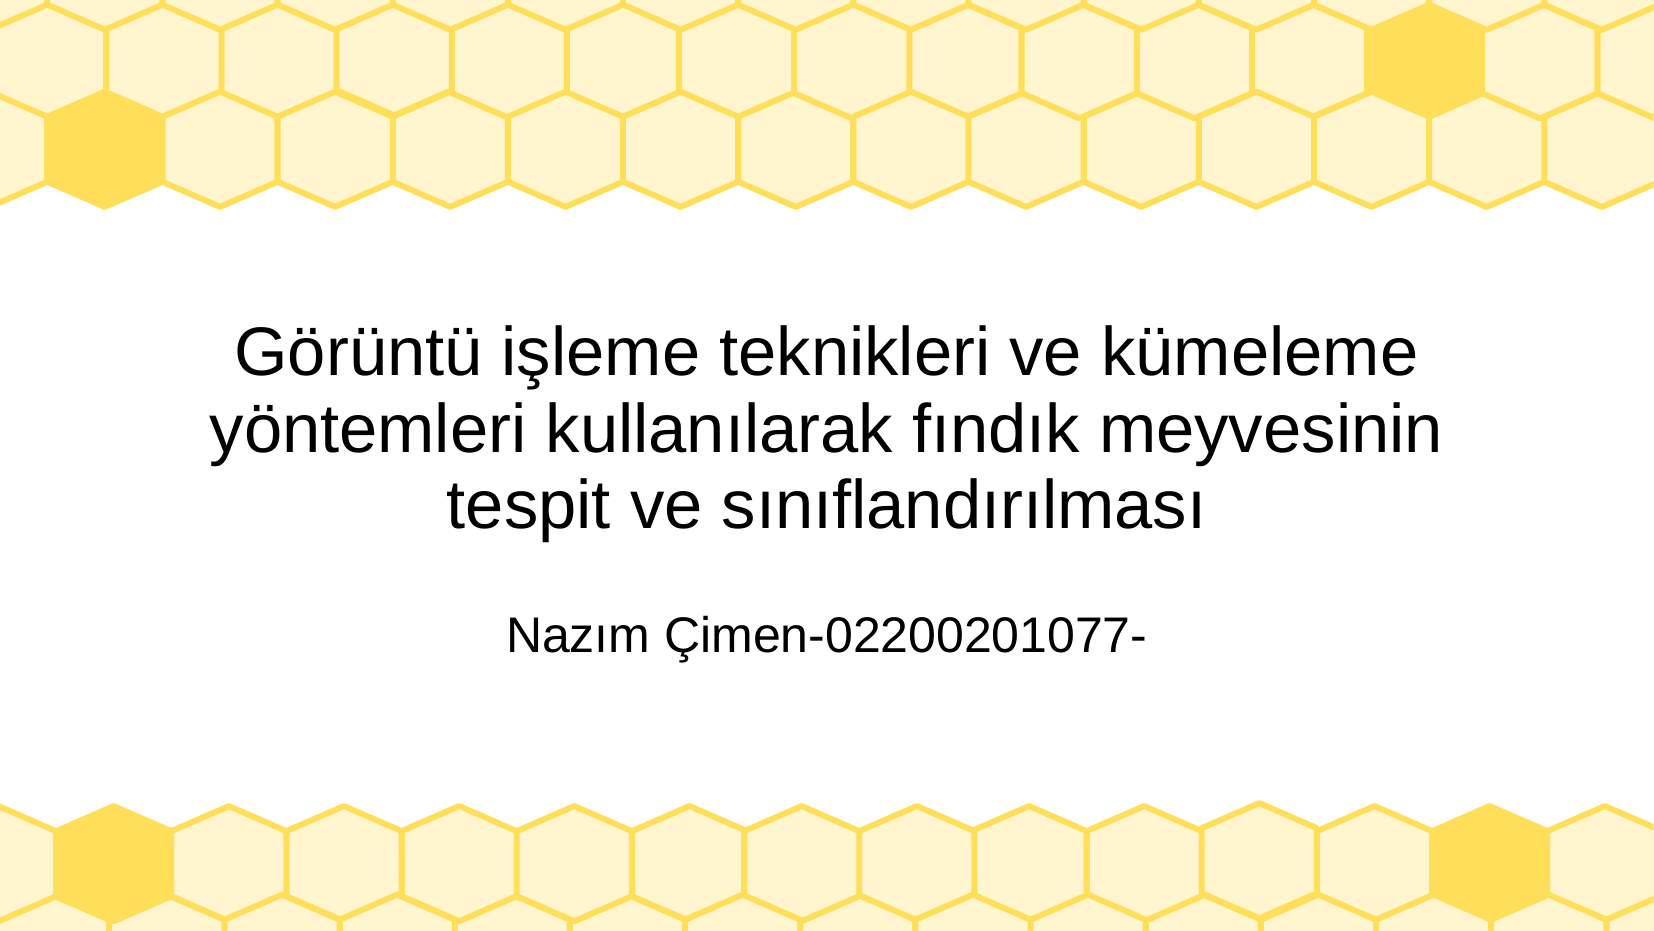

# Görüntü işleme teknikleri ve kümeleme yöntemleri kullanılarak fındık meyvesinin tespit ve sınıflandırılması
Nazım Çimen-02200201077-